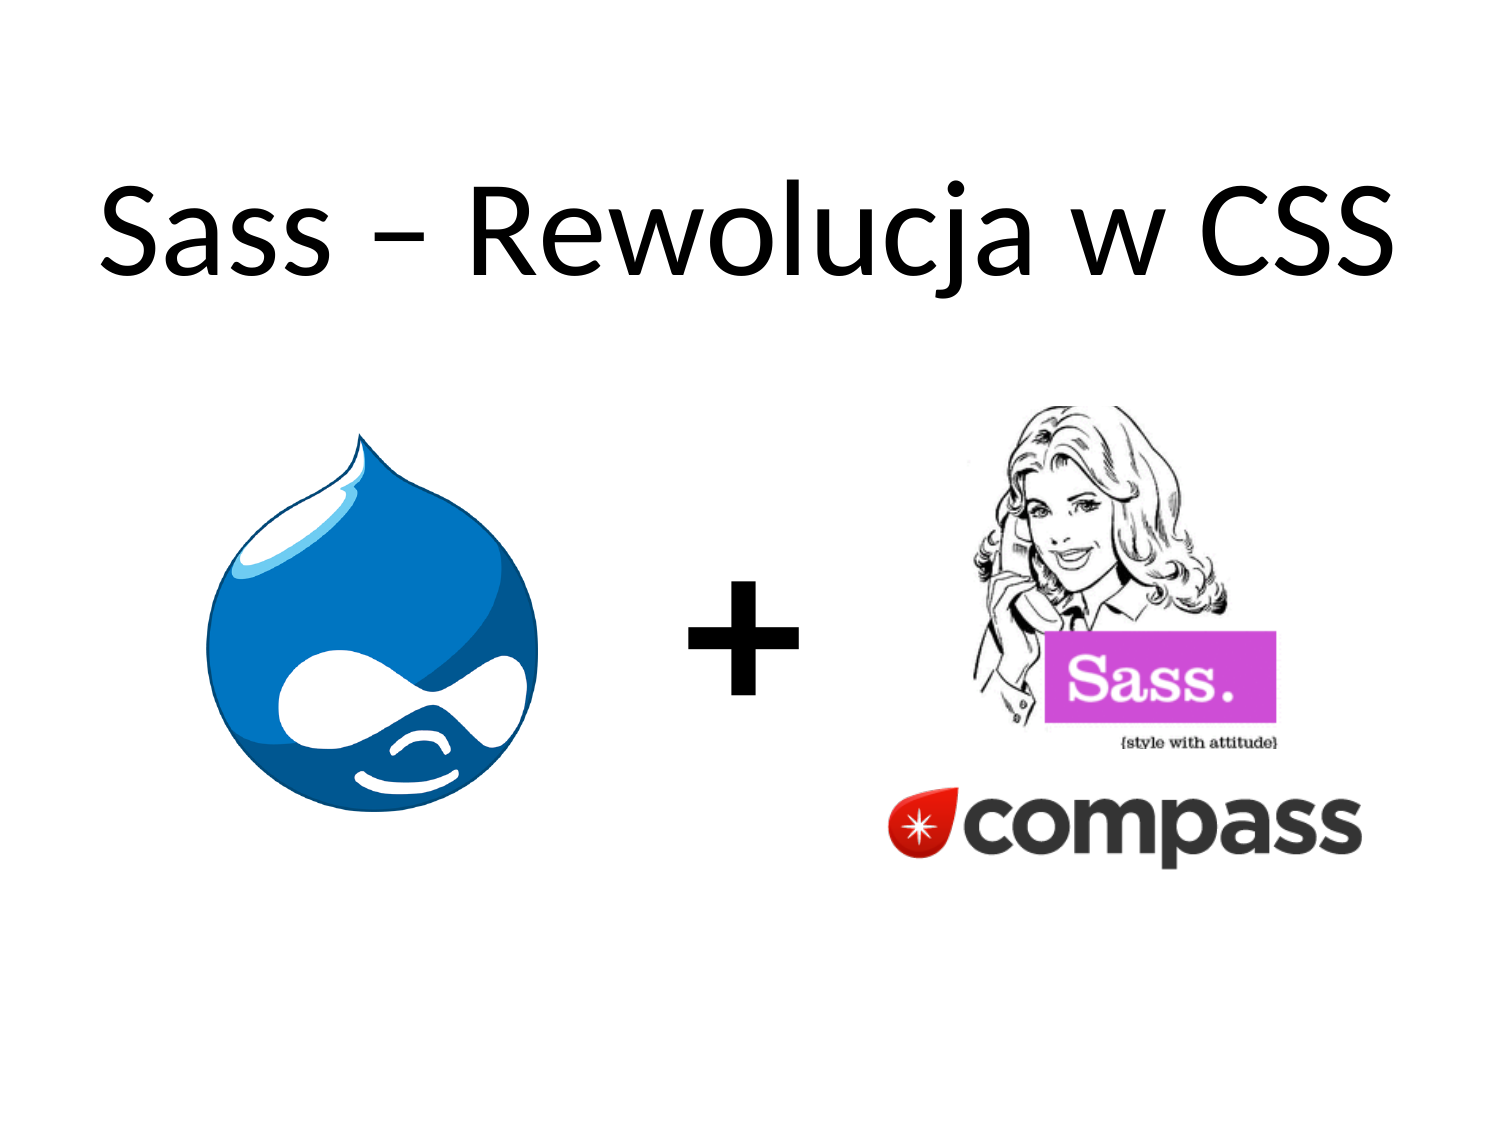

# Sass – Rewolucja w CSS
+